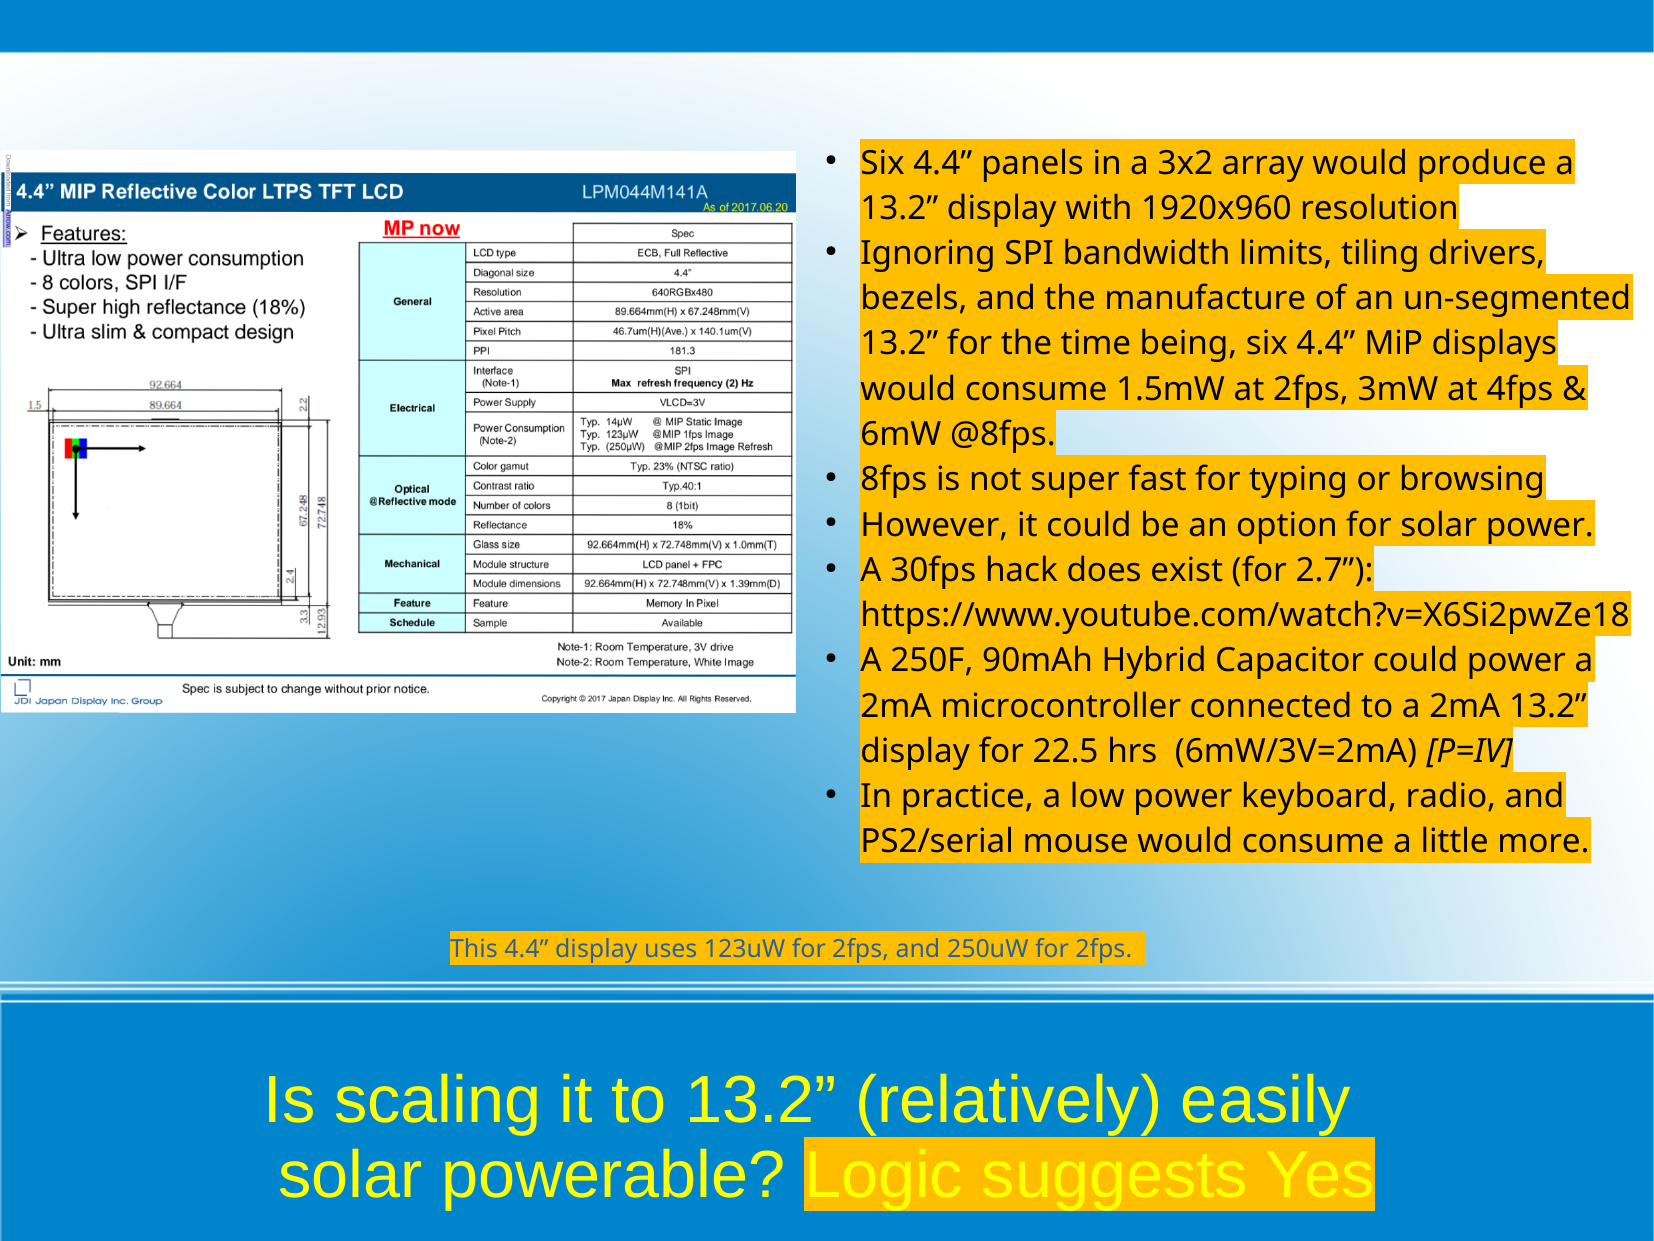

Six 4.4” panels in a 3x2 array would produce a 13.2” display with 1920x960 resolution
Ignoring SPI bandwidth limits, tiling drivers, bezels, and the manufacture of an un-segmented 13.2” for the time being, six 4.4” MiP displays would consume 1.5mW at 2fps, 3mW at 4fps & 6mW @8fps.
8fps is not super fast for typing or browsing
However, it could be an option for solar power.
A 30fps hack does exist (for 2.7”): https://www.youtube.com/watch?v=X6Si2pwZe18
A 250F, 90mAh Hybrid Capacitor could power a 2mA microcontroller connected to a 2mA 13.2” display for 22.5 hrs (6mW/3V=2mA) [P=IV]
In practice, a low power keyboard, radio, and PS2/serial mouse would consume a little more.
This 4.4” display uses 123uW for 2fps, and 250uW for 2fps.
# Is scaling it to 13.2” (relatively) easily solar powerable? Logic suggests Yes